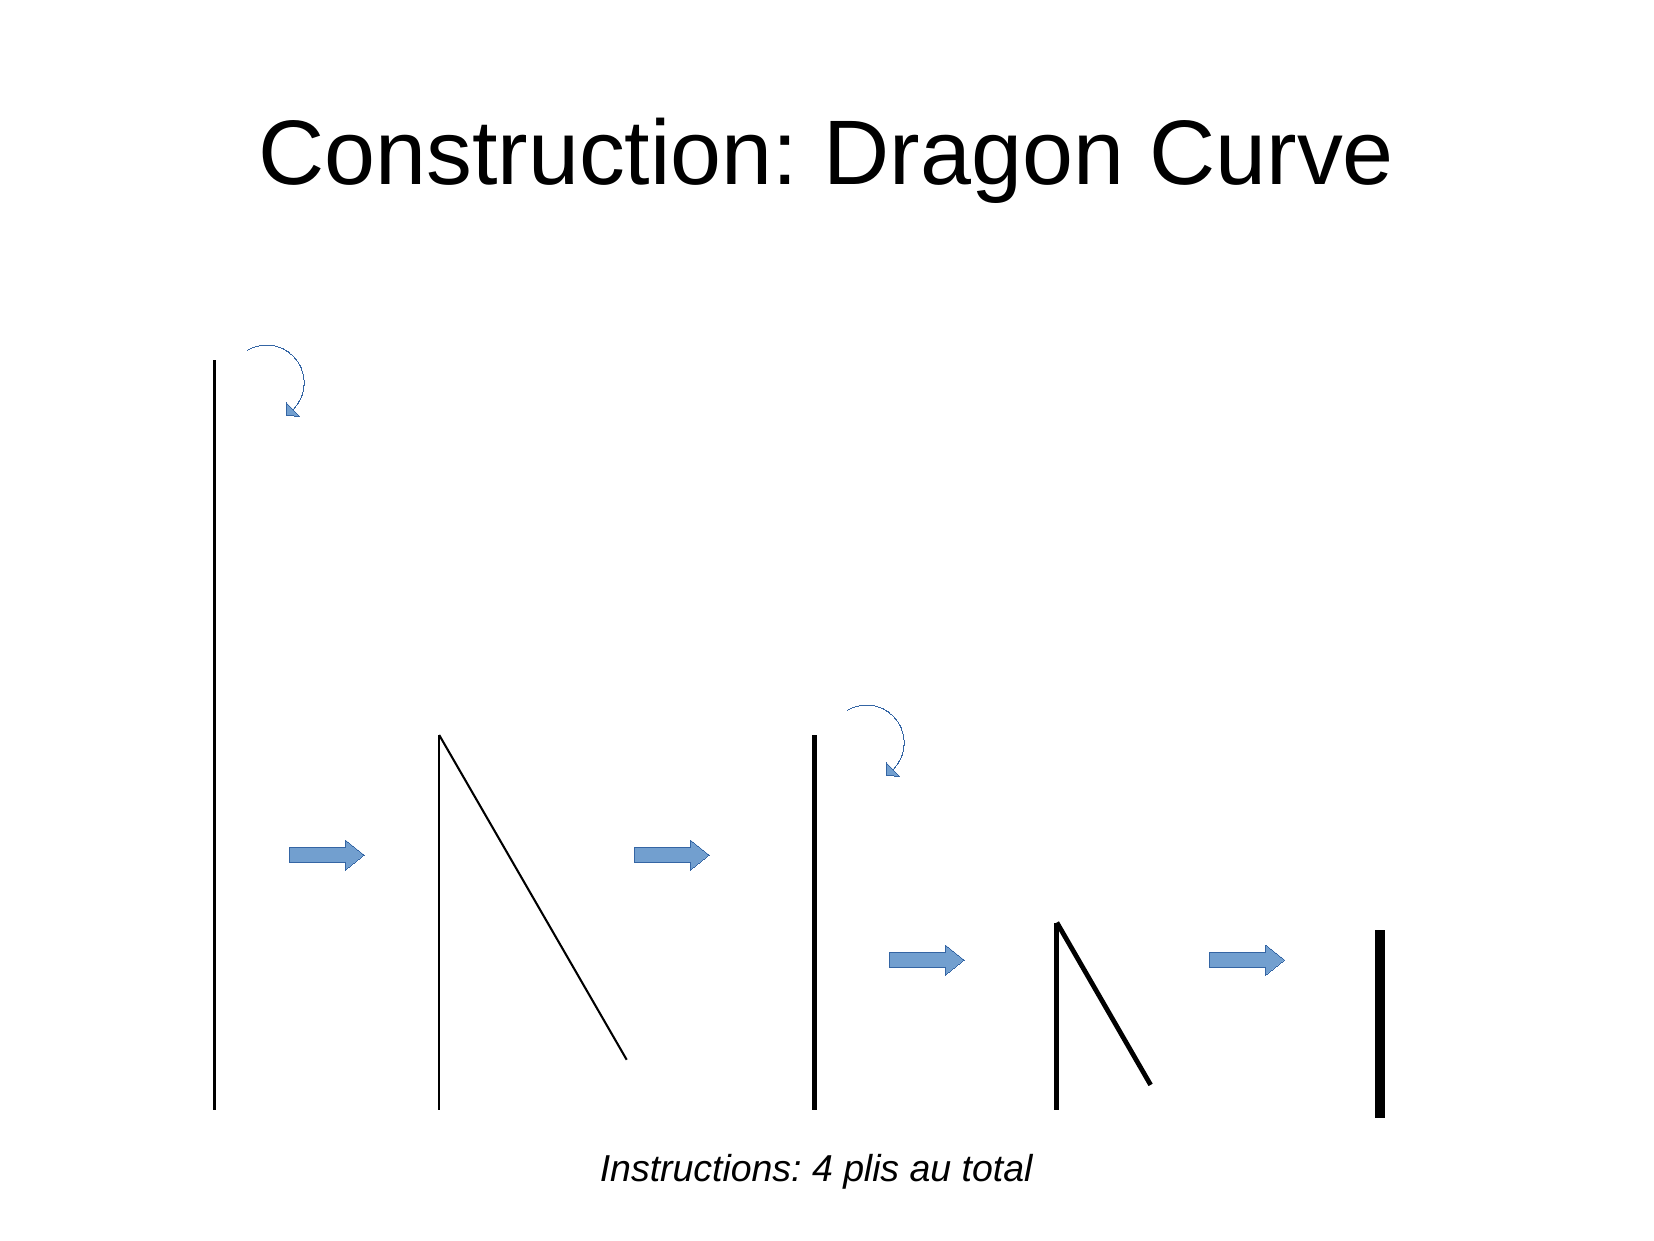

# Construction: Dragon Curve
Instructions: 4 plis au total